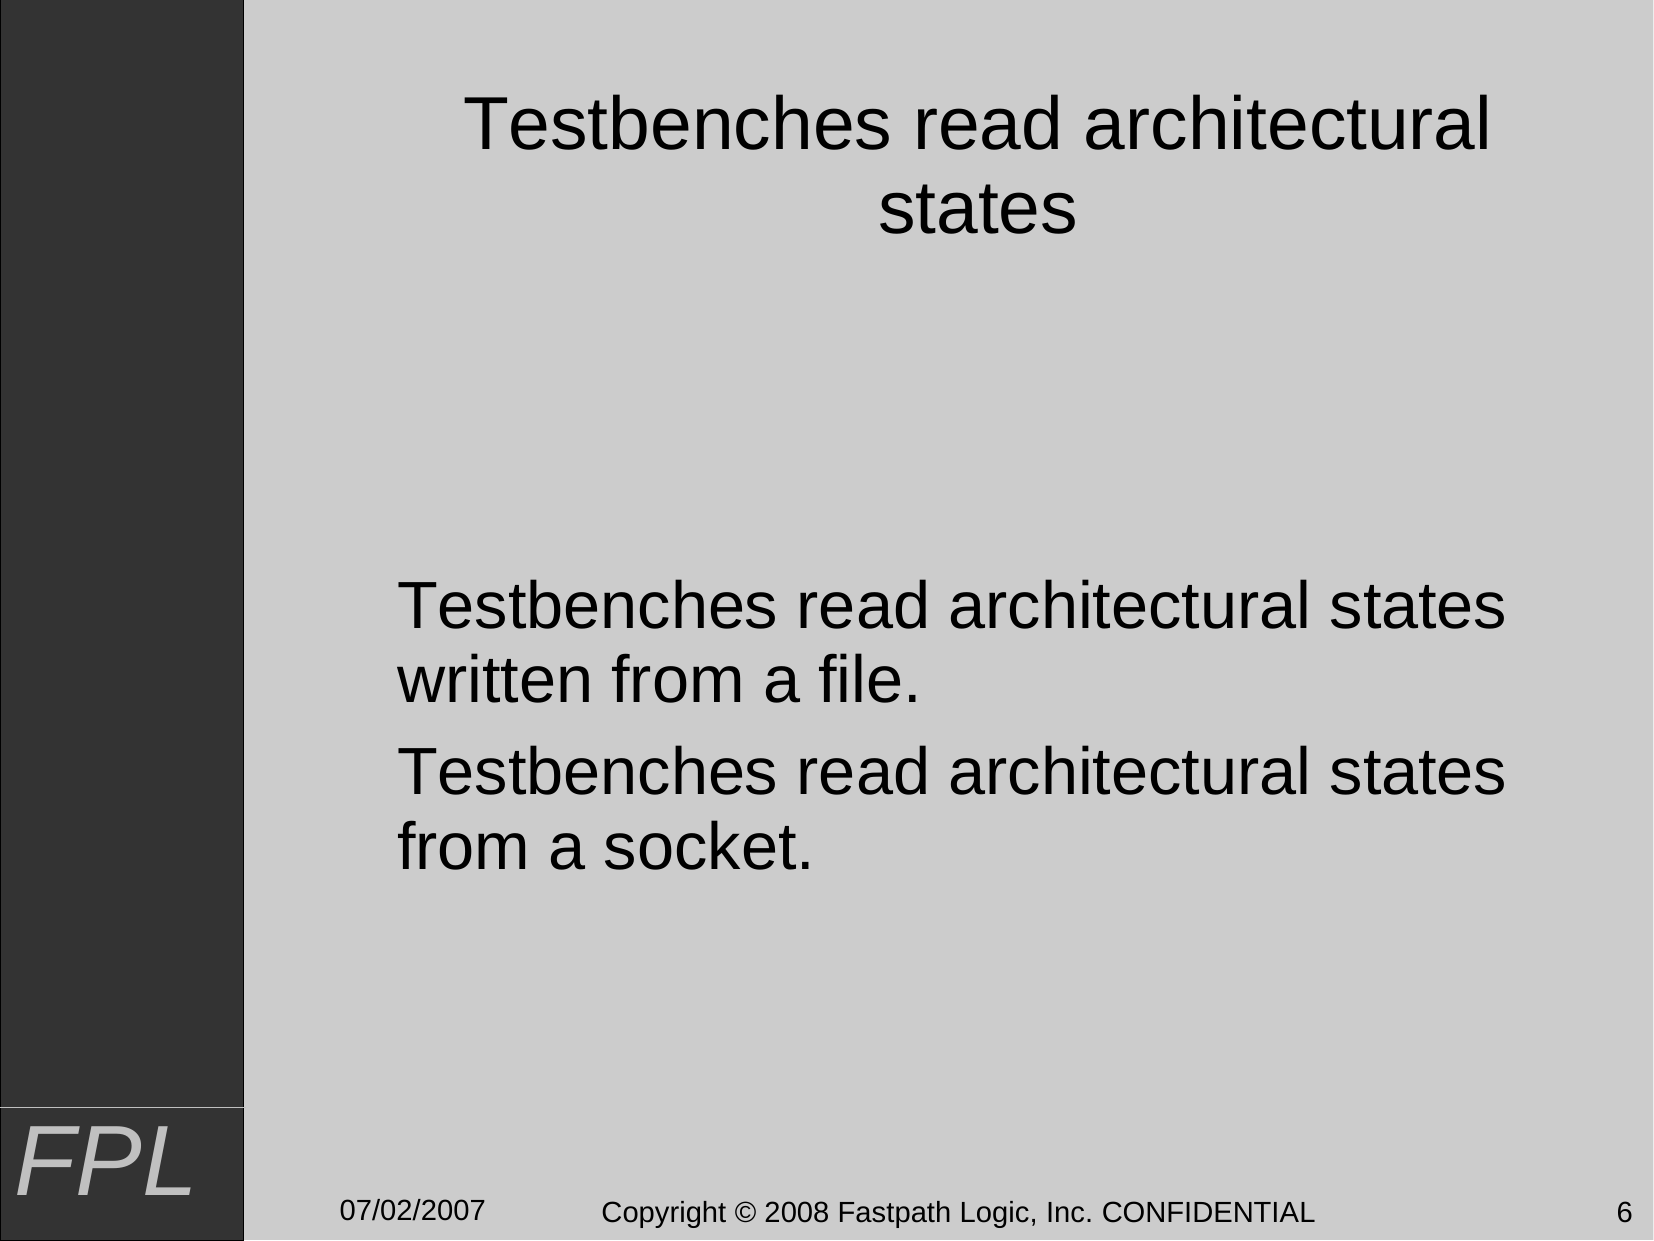

# Testbenches read architectural states
Testbenches read architectural states written from a file.
Testbenches read architectural states from a socket.
07/02/2007
6
© 2007 FASTPATH LOGIC INC.